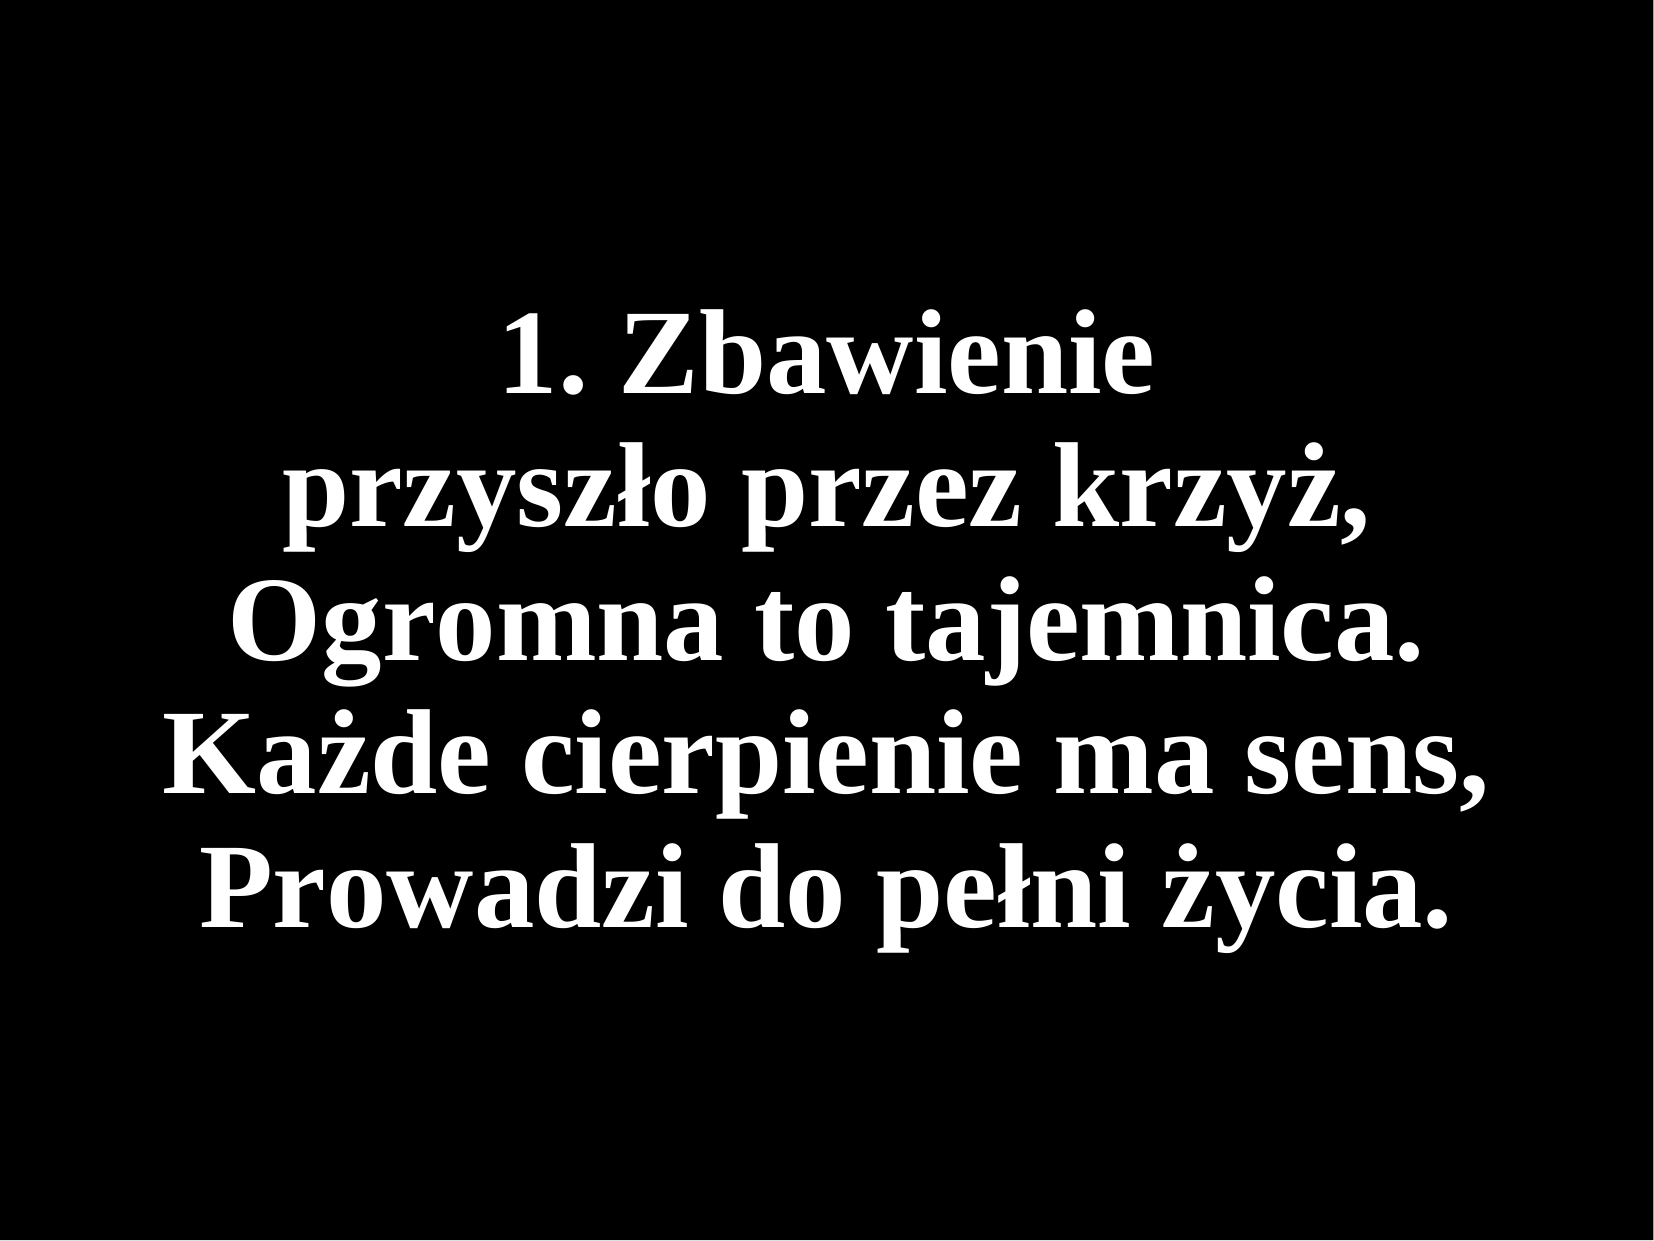

# 1. Zbawienie przyszło przez krzyż, Ogromna to tajemnica. Każde cierpienie ma sens, Prowadzi do pełni życia.